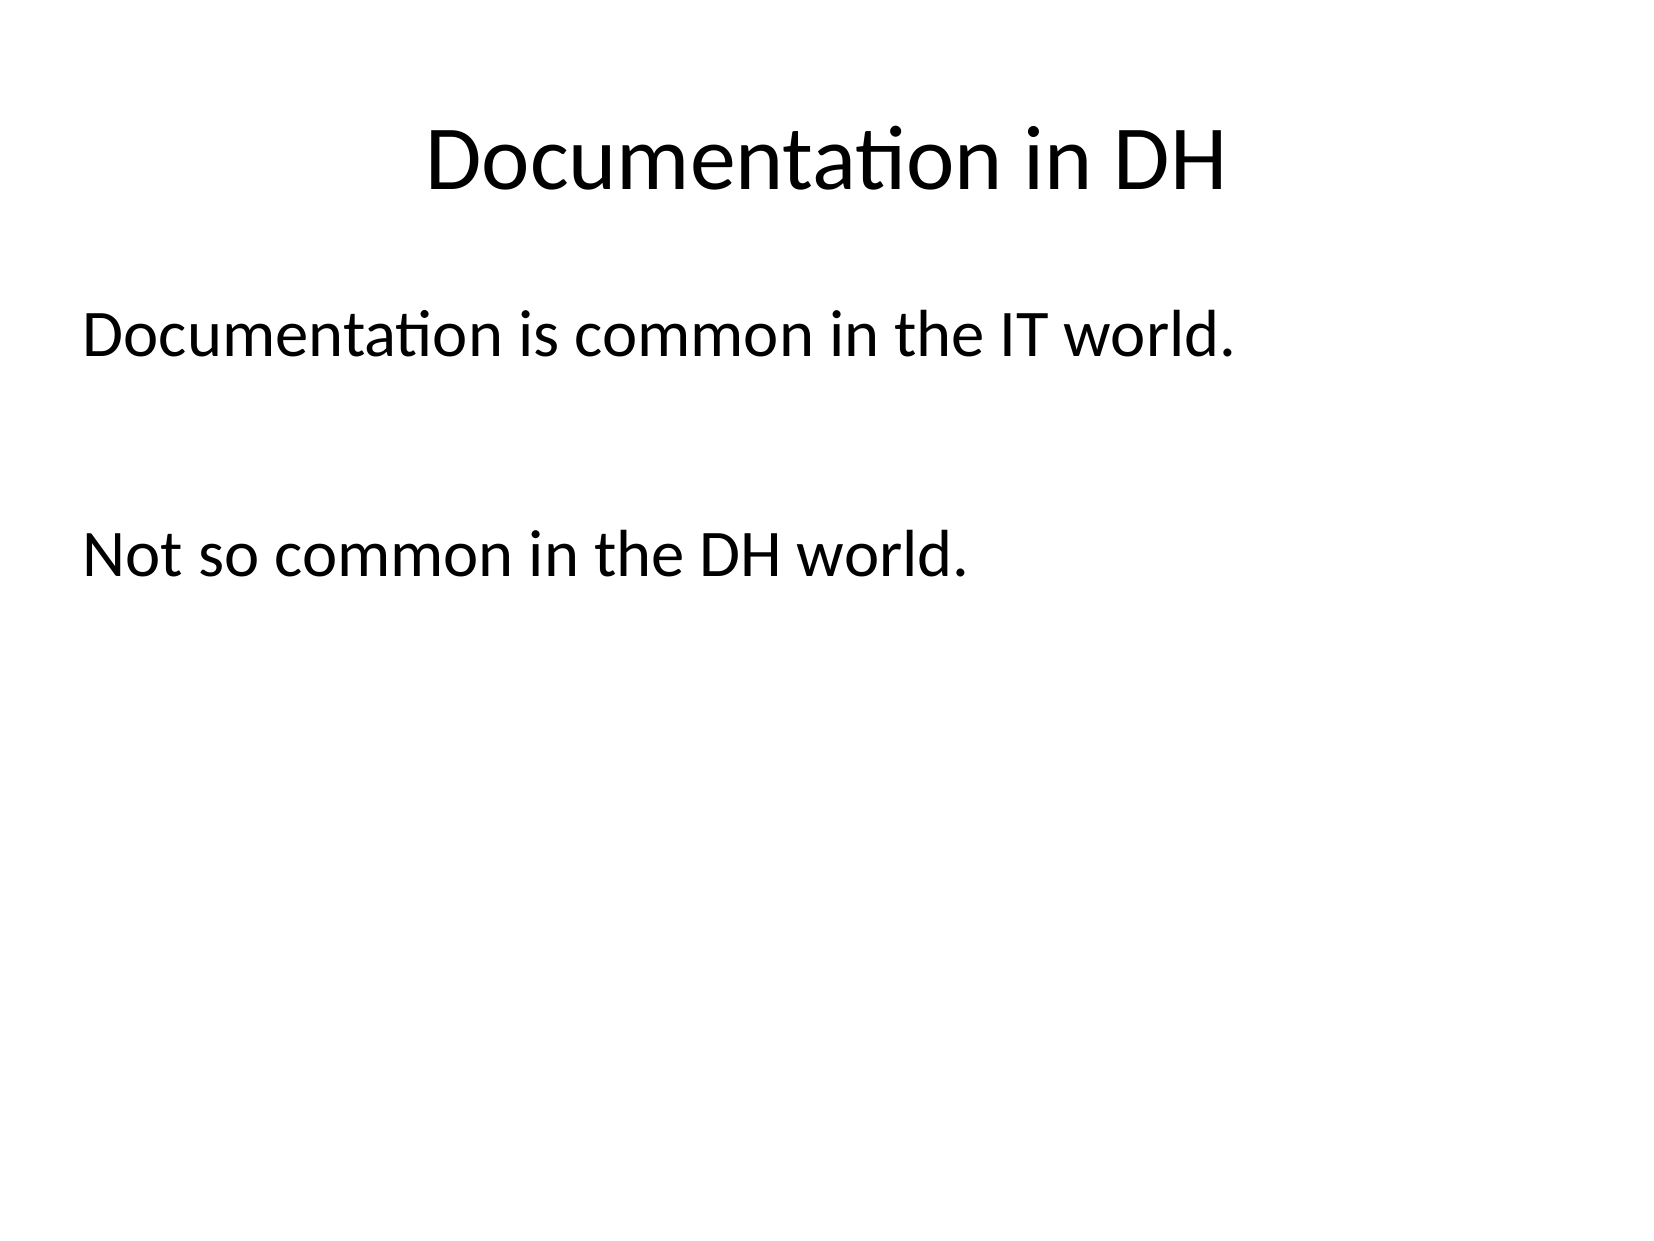

# Documentation in DH
Documentation is common in the IT world.
Not so common in the DH world.